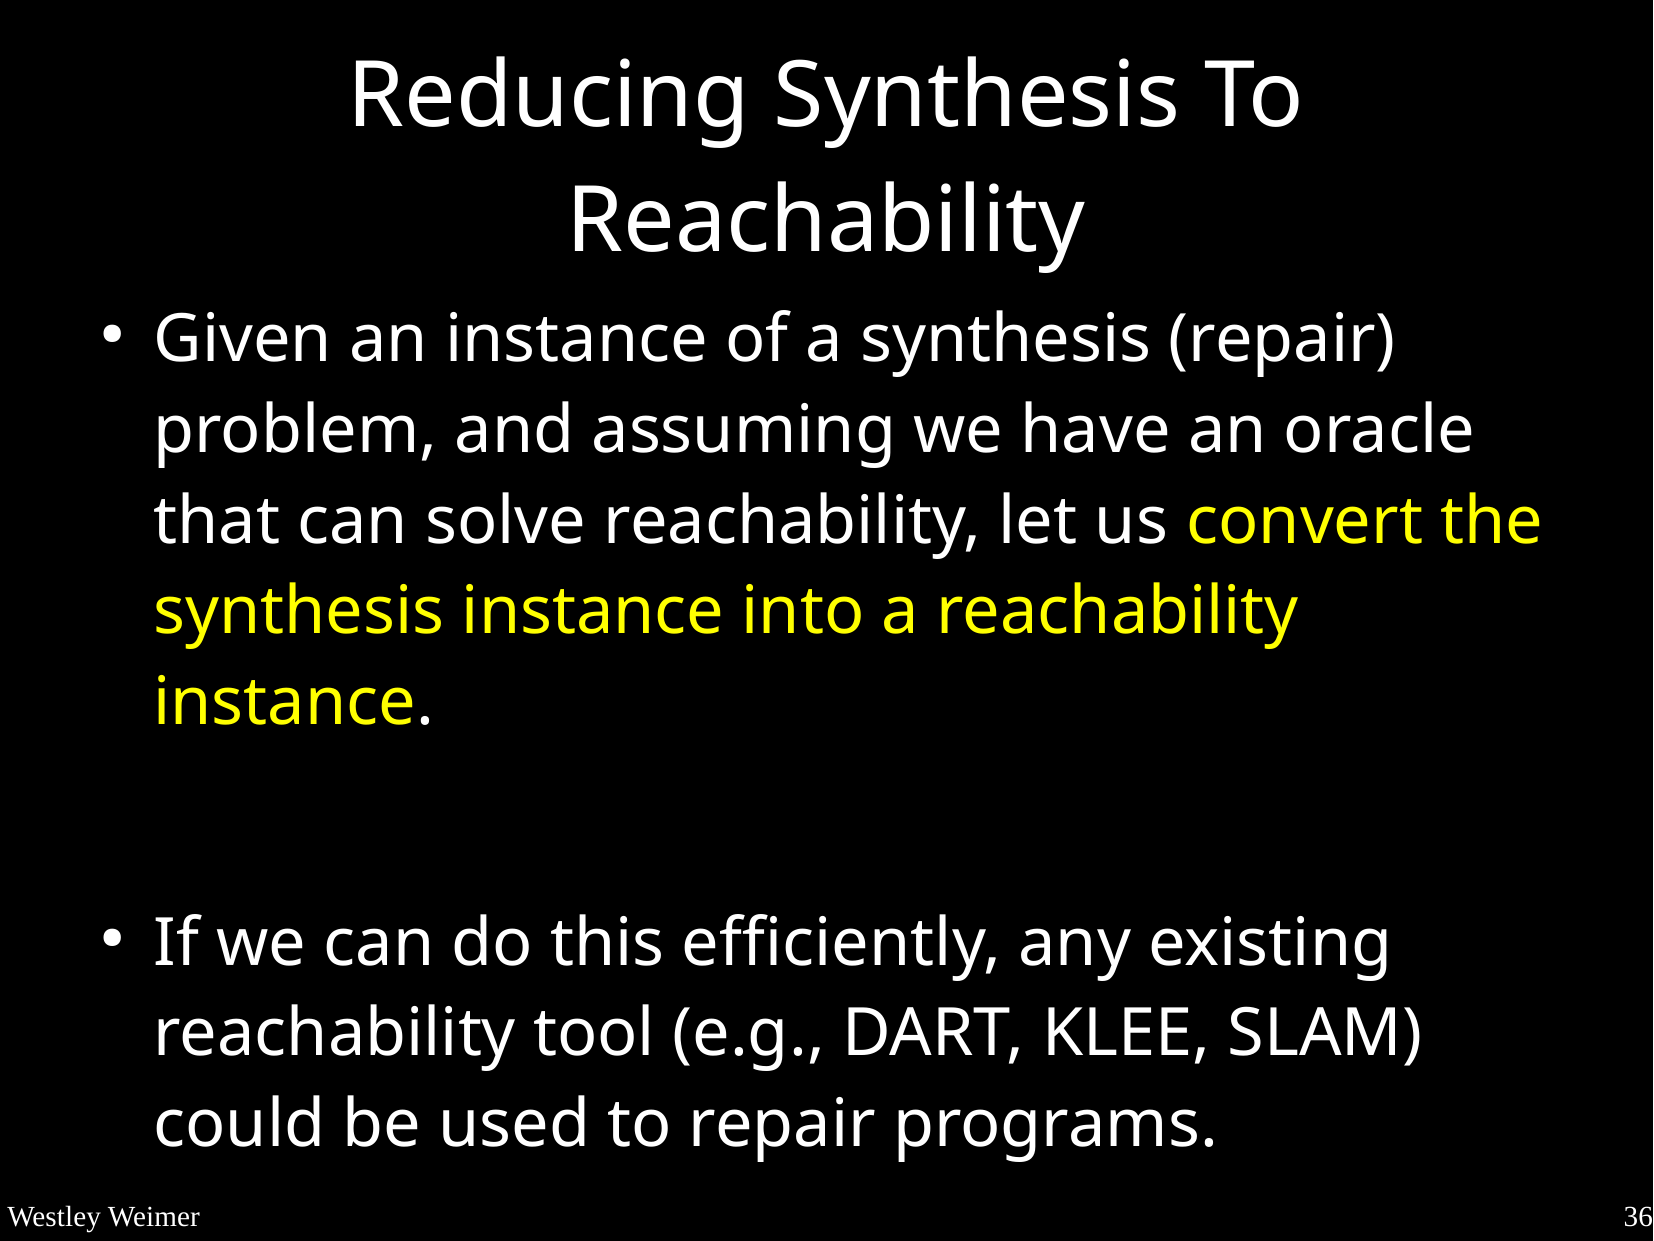

# Reducing Synthesis To Reachability
Given an instance of a synthesis (repair) problem, and assuming we have an oracle that can solve reachability, let us convert the synthesis instance into a reachability instance.
If we can do this efficiently, any existing reachability tool (e.g., DART, KLEE, SLAM) could be used to repair programs.
36